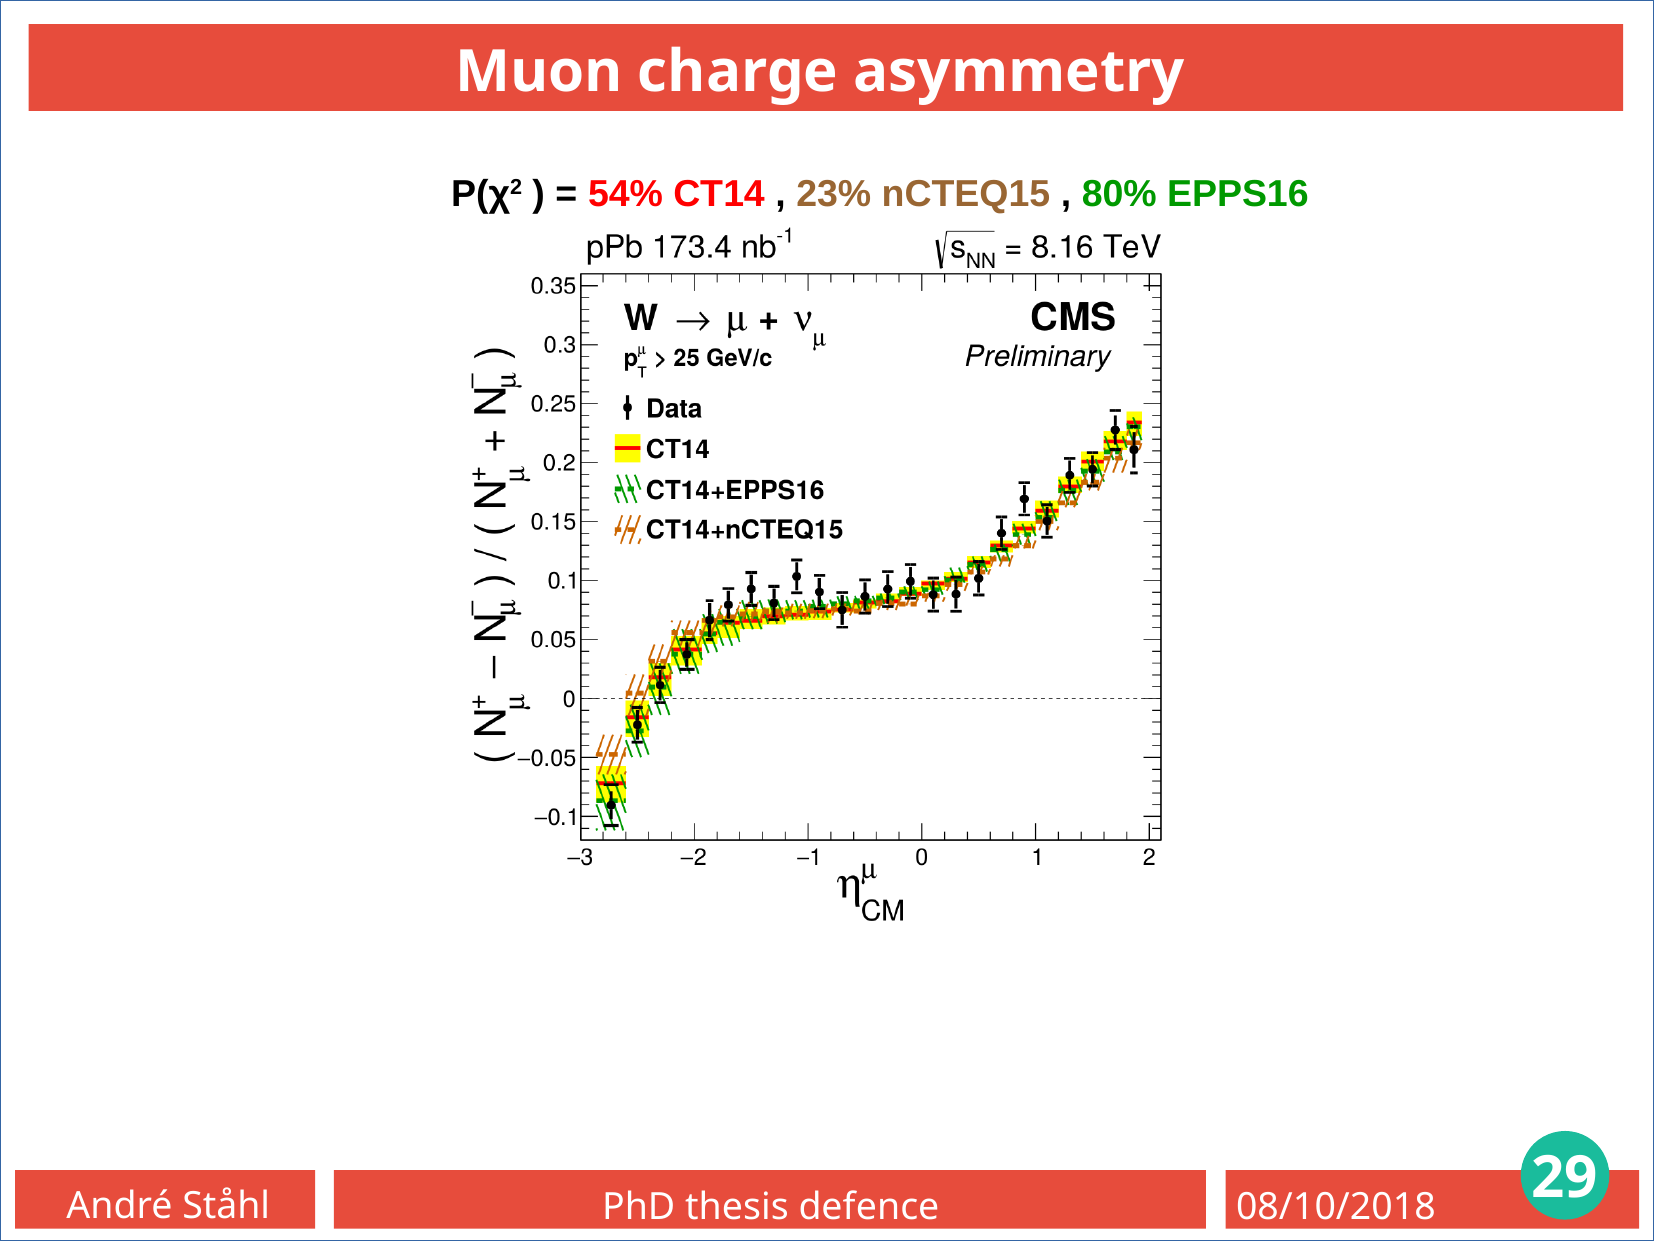

# Muon charge asymmetry
P(χ2 ) = 54% CT14 , 23% nCTEQ15 , 80% EPPS16
29
08/10/2018